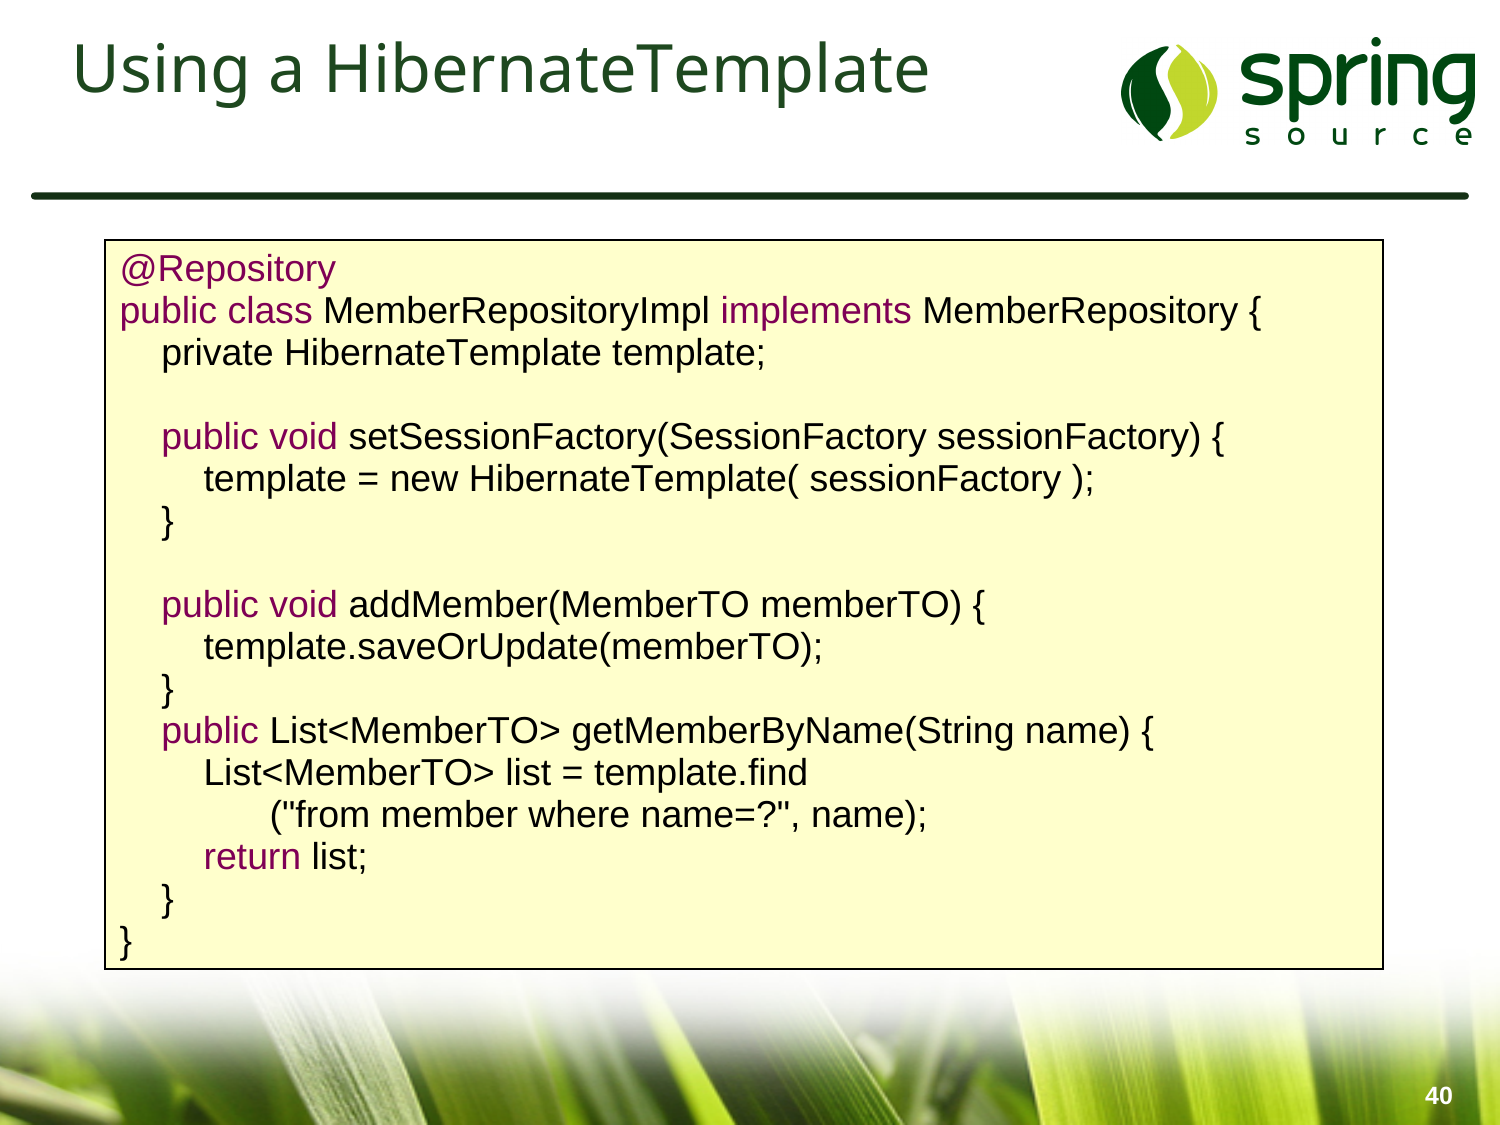

# Using a HibernateTemplate
@Repository
public class MemberRepositoryImpl implements MemberRepository {
 private HibernateTemplate template;
 public void setSessionFactory(SessionFactory sessionFactory) {
 template = new HibernateTemplate( sessionFactory );
 }
 public void addMember(MemberTO memberTO) {
 template.saveOrUpdate(memberTO);
 }
 public List<MemberTO> getMemberByName(String name) {
 List<MemberTO> list = template.find
	("from member where name=?", name);
 return list;
 }
}